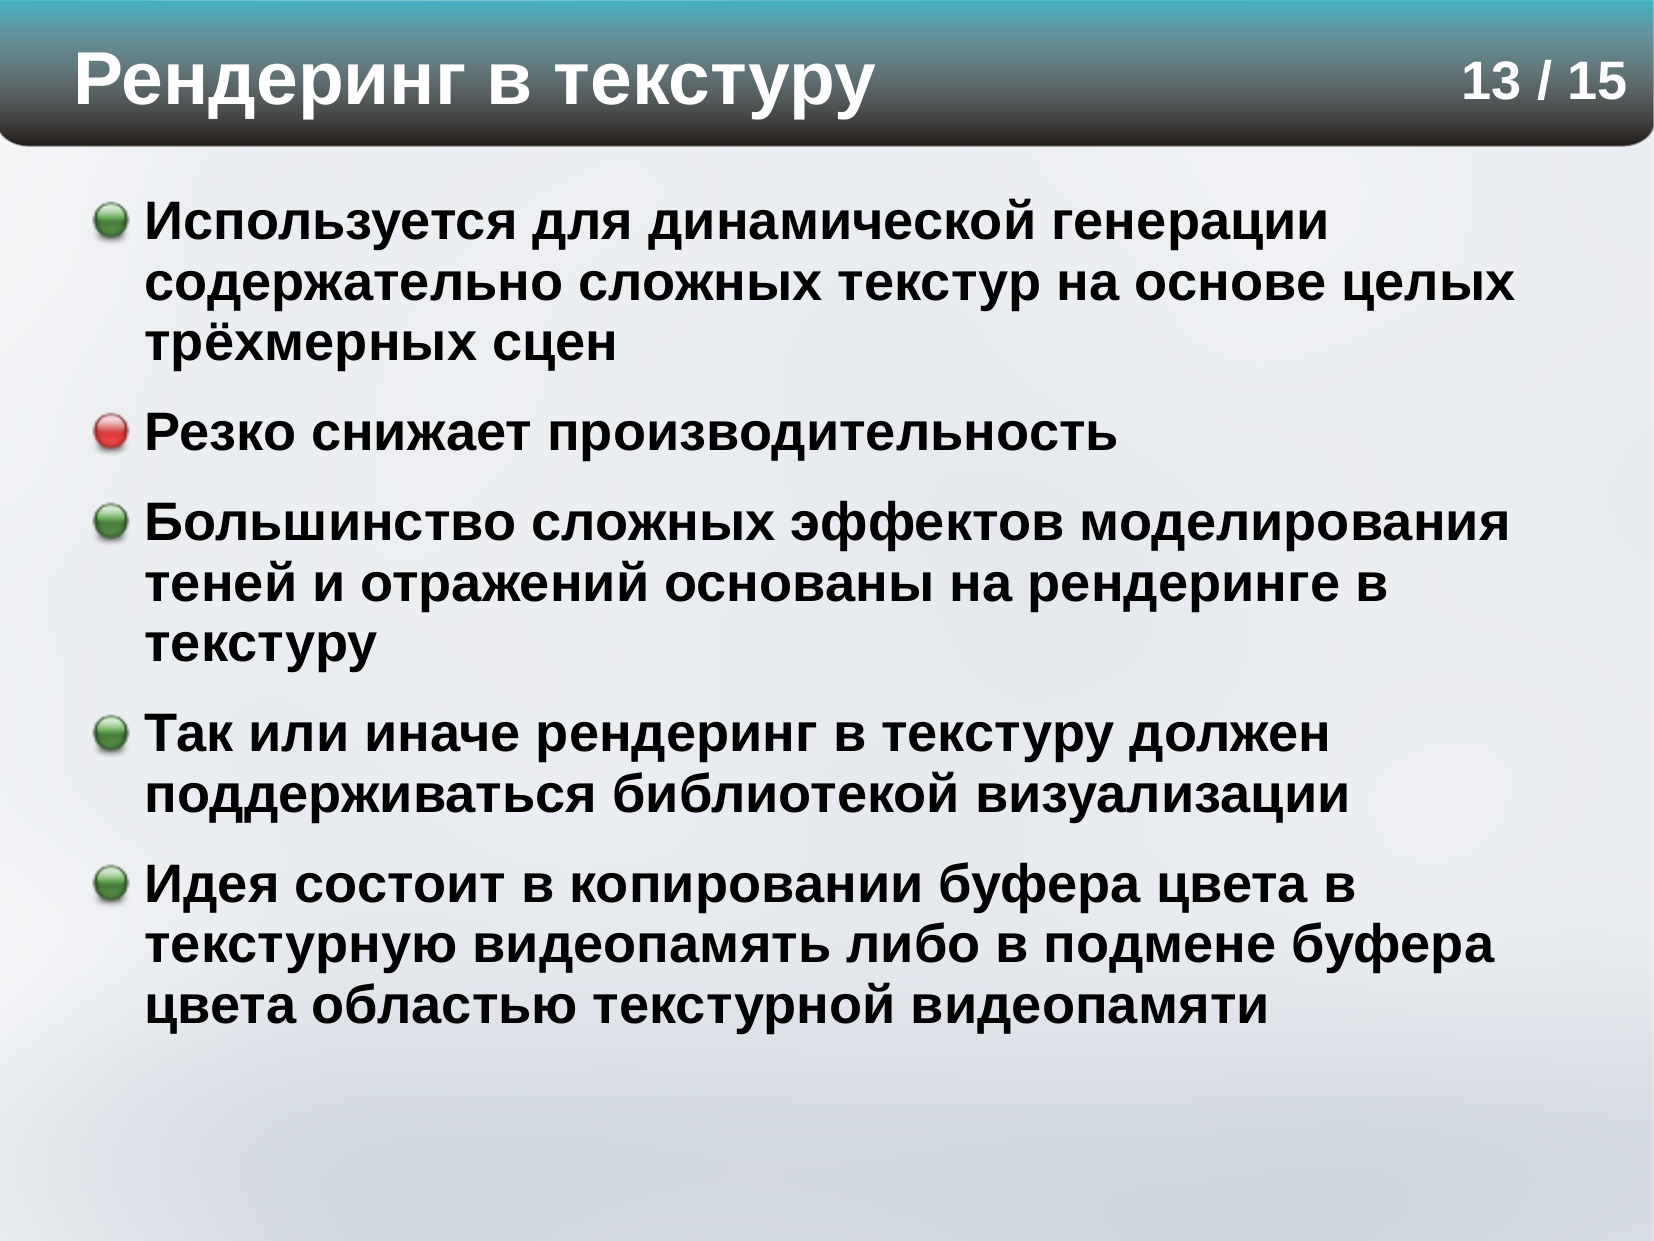

Рендеринг в текстуру
Используется для динамической генерации содержательно сложных текстур на основе целых трёхмерных сцен
Резко снижает производительность
Большинство сложных эффектов моделирования теней и отражений основаны на рендеринге в текстуру
Так или иначе рендеринг в текстуру должен поддерживаться библиотекой визуализации
Идея состоит в копировании буфера цвета в текстурную видеопамять либо в подмене буфера цвета областью текстурной видеопамяти